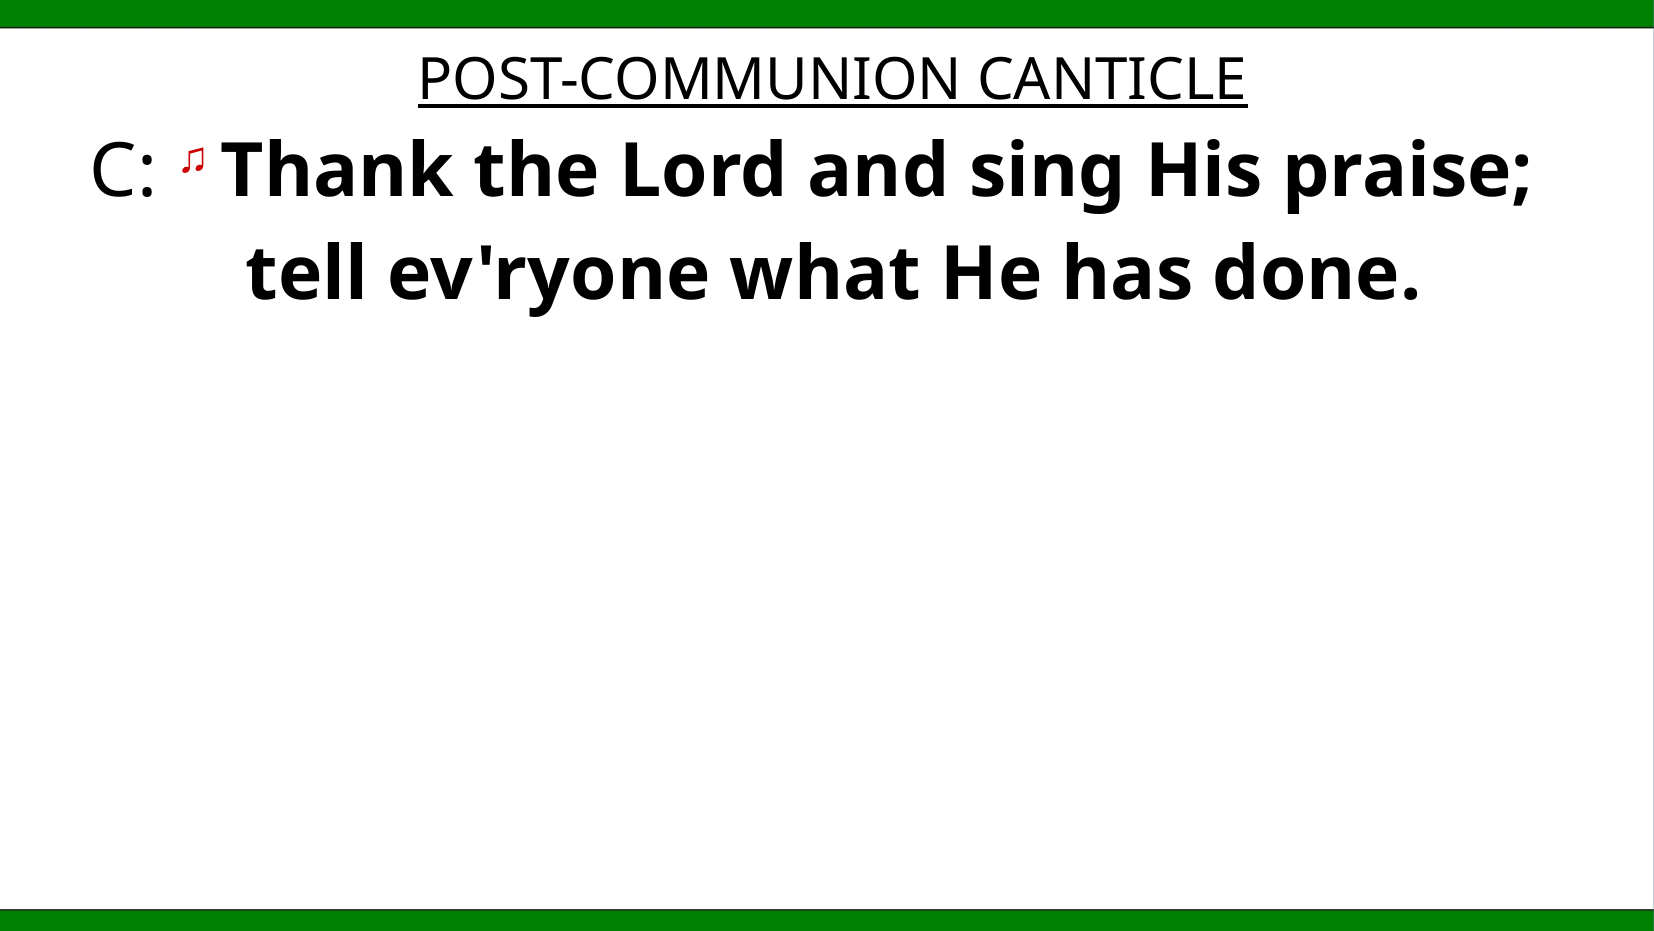

POST-COMMUNION CANTICLE
C: ♫ Thank the Lord and sing His praise;
 tell ev'ryone what He has done.